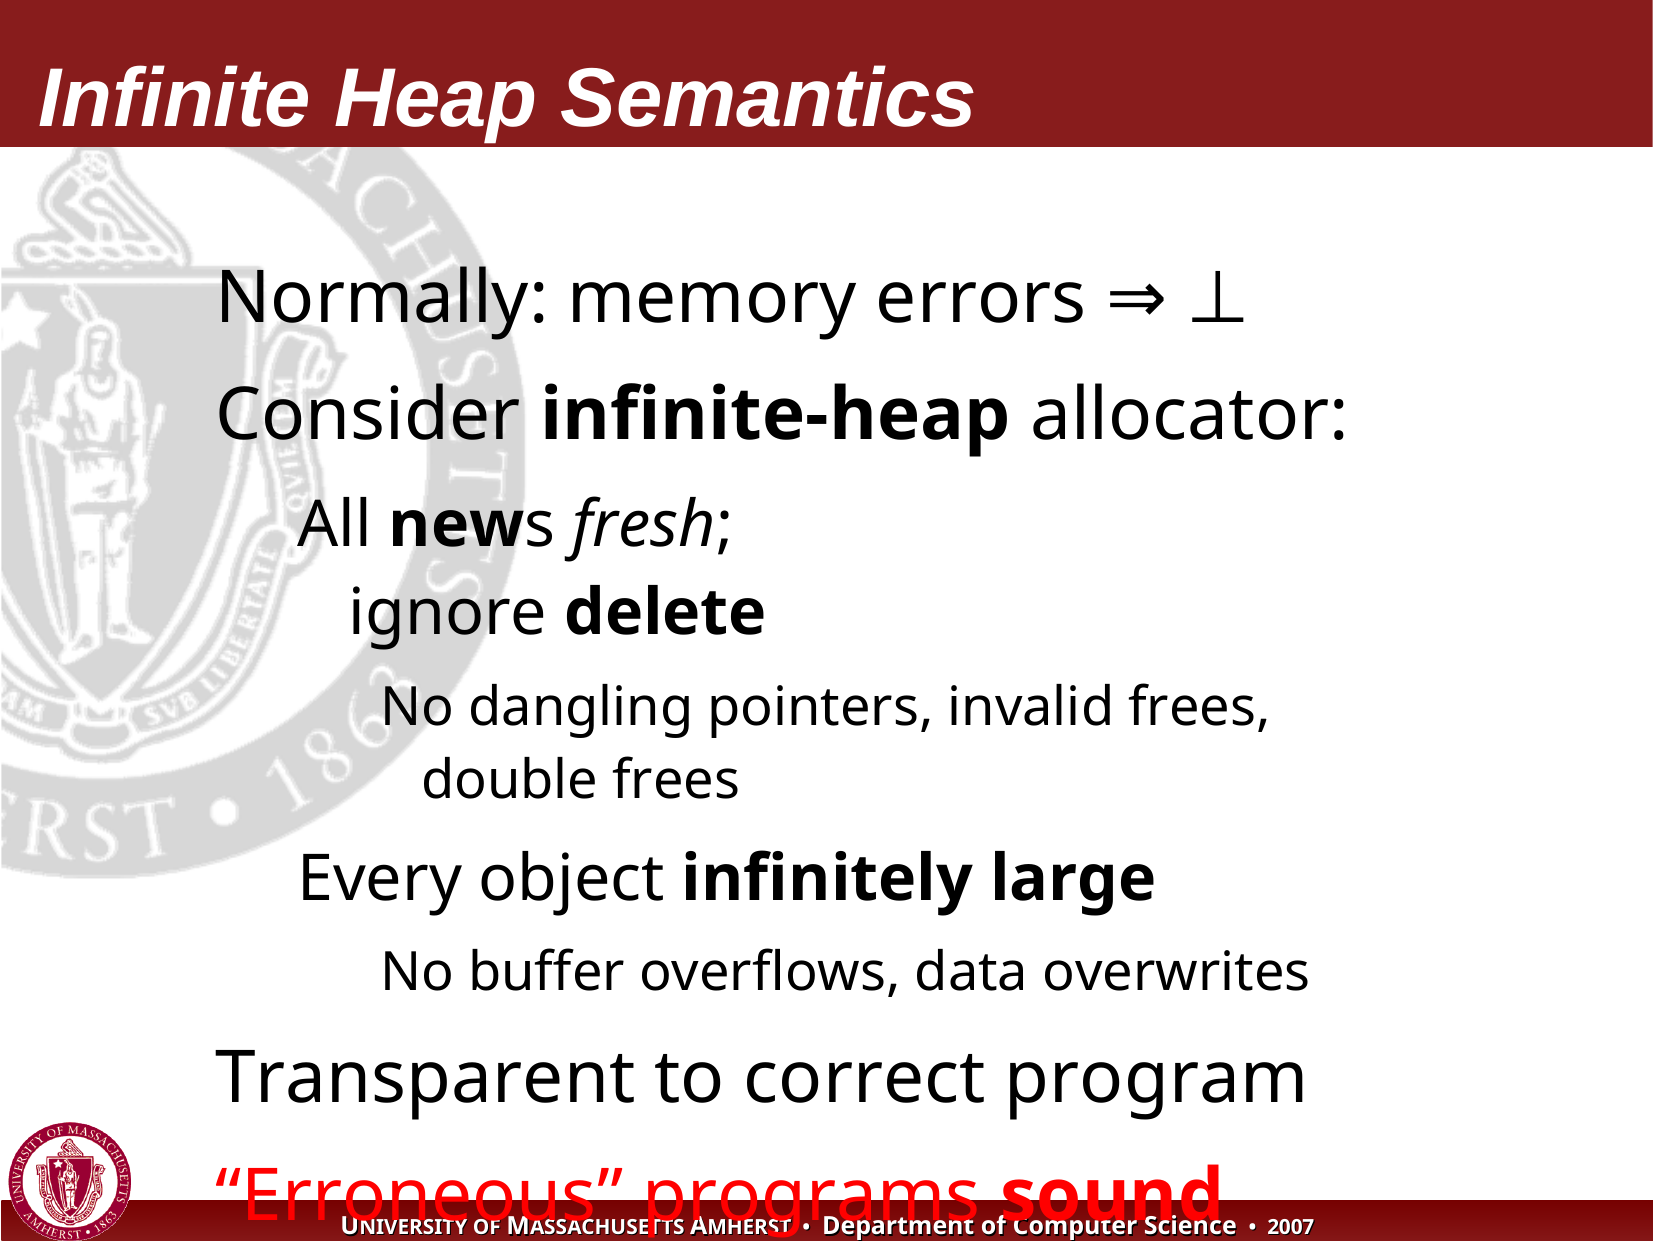

# Infinite Heap Semantics
Normally: memory errors ⇒ ⊥
Consider infinite-heap allocator:
All news fresh;
ignore delete
No dangling pointers, invalid frees,
double frees
Every object infinitely large
No buffer overflows, data overwrites
Transparent to correct program
“Erroneous” programs sound